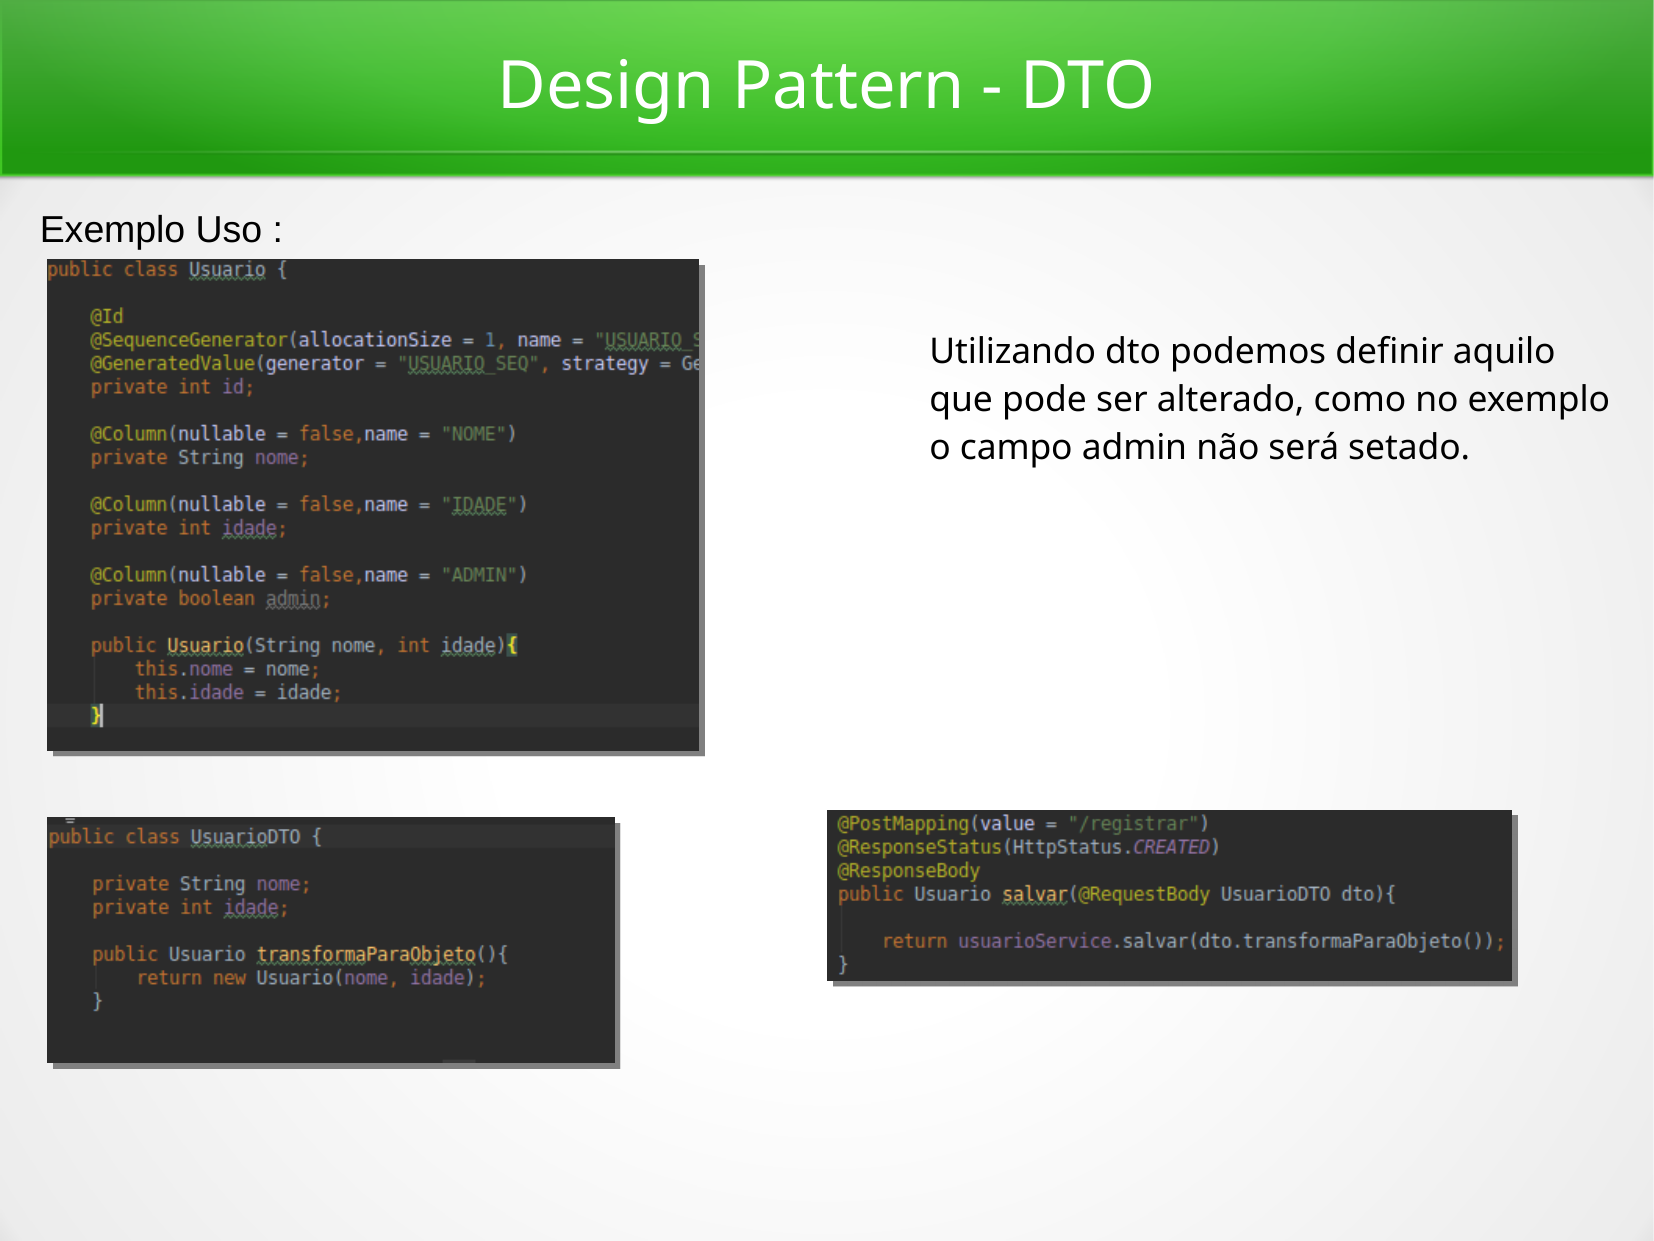

# Design Pattern - DTO
Exemplo Uso :
Utilizando dto podemos definir aquilo que pode ser alterado, como no exemplo o campo admin não será setado.